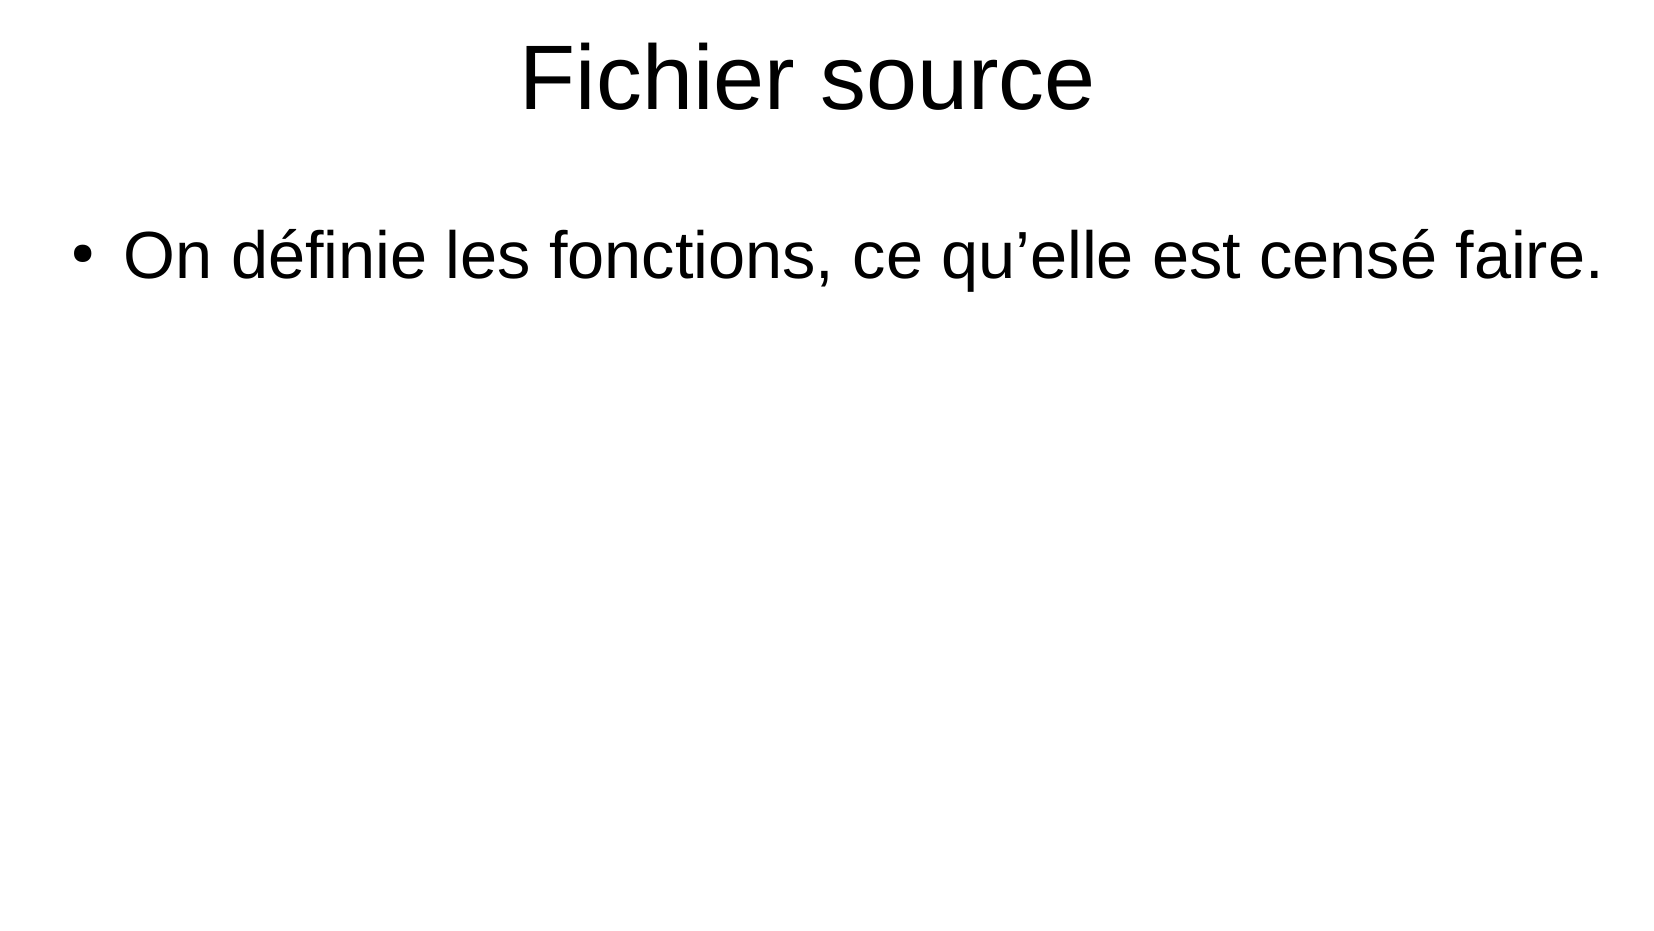

# Fichier source
On définie les fonctions, ce qu’elle est censé faire.